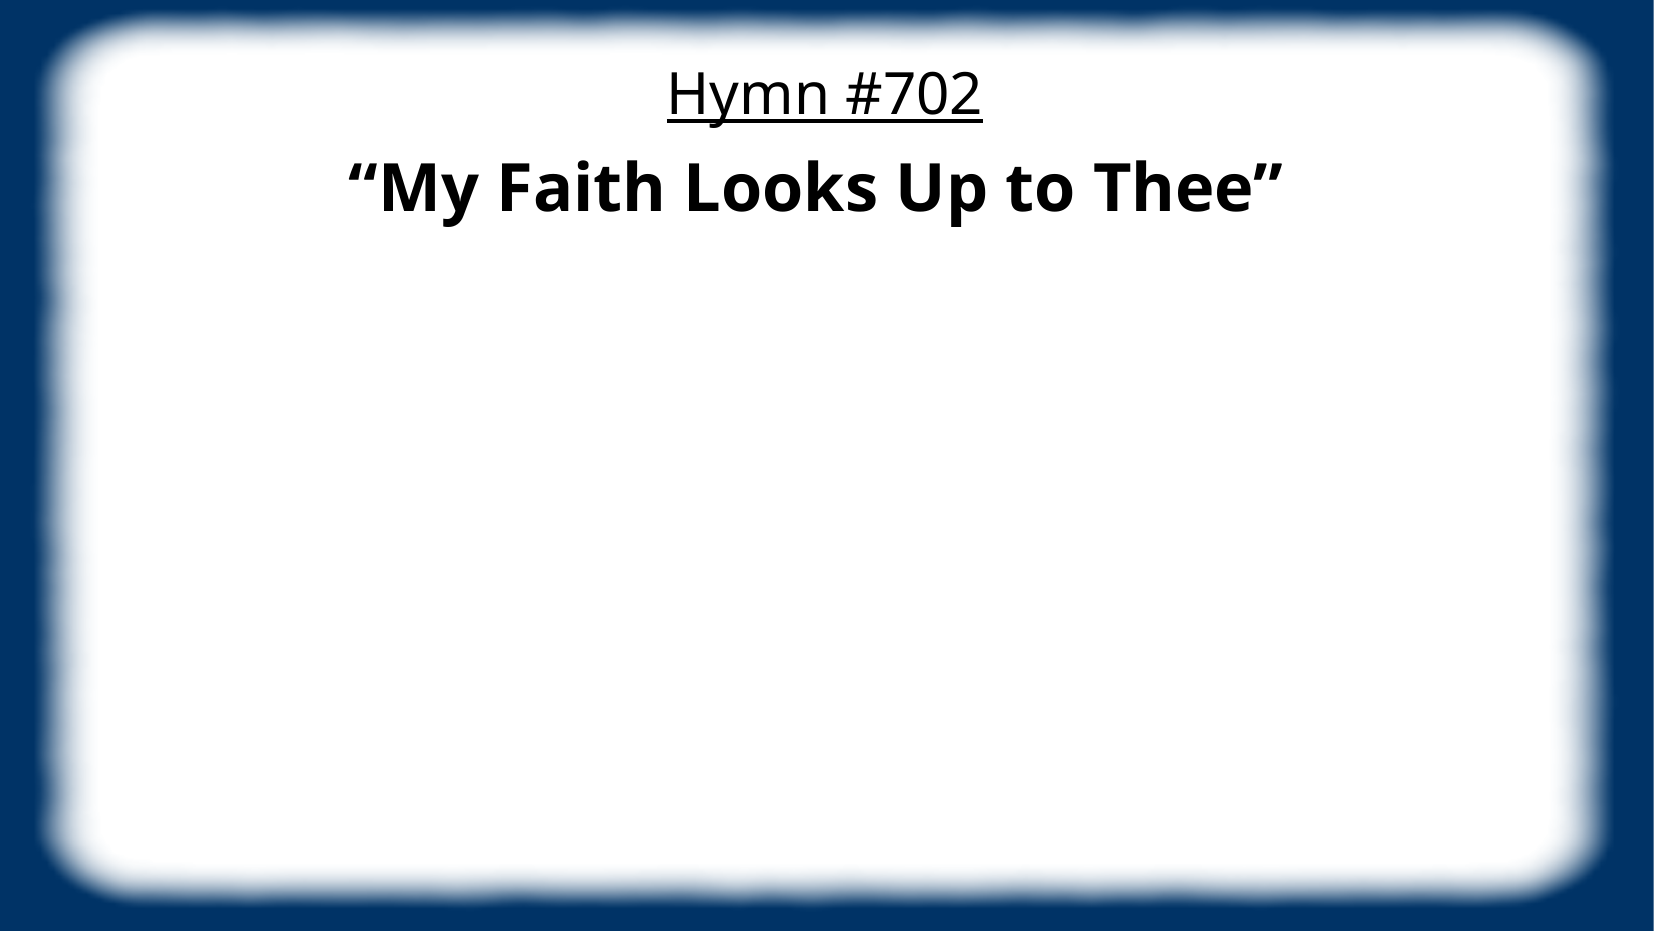

Hymn #702
“My Faith Looks Up to Thee”